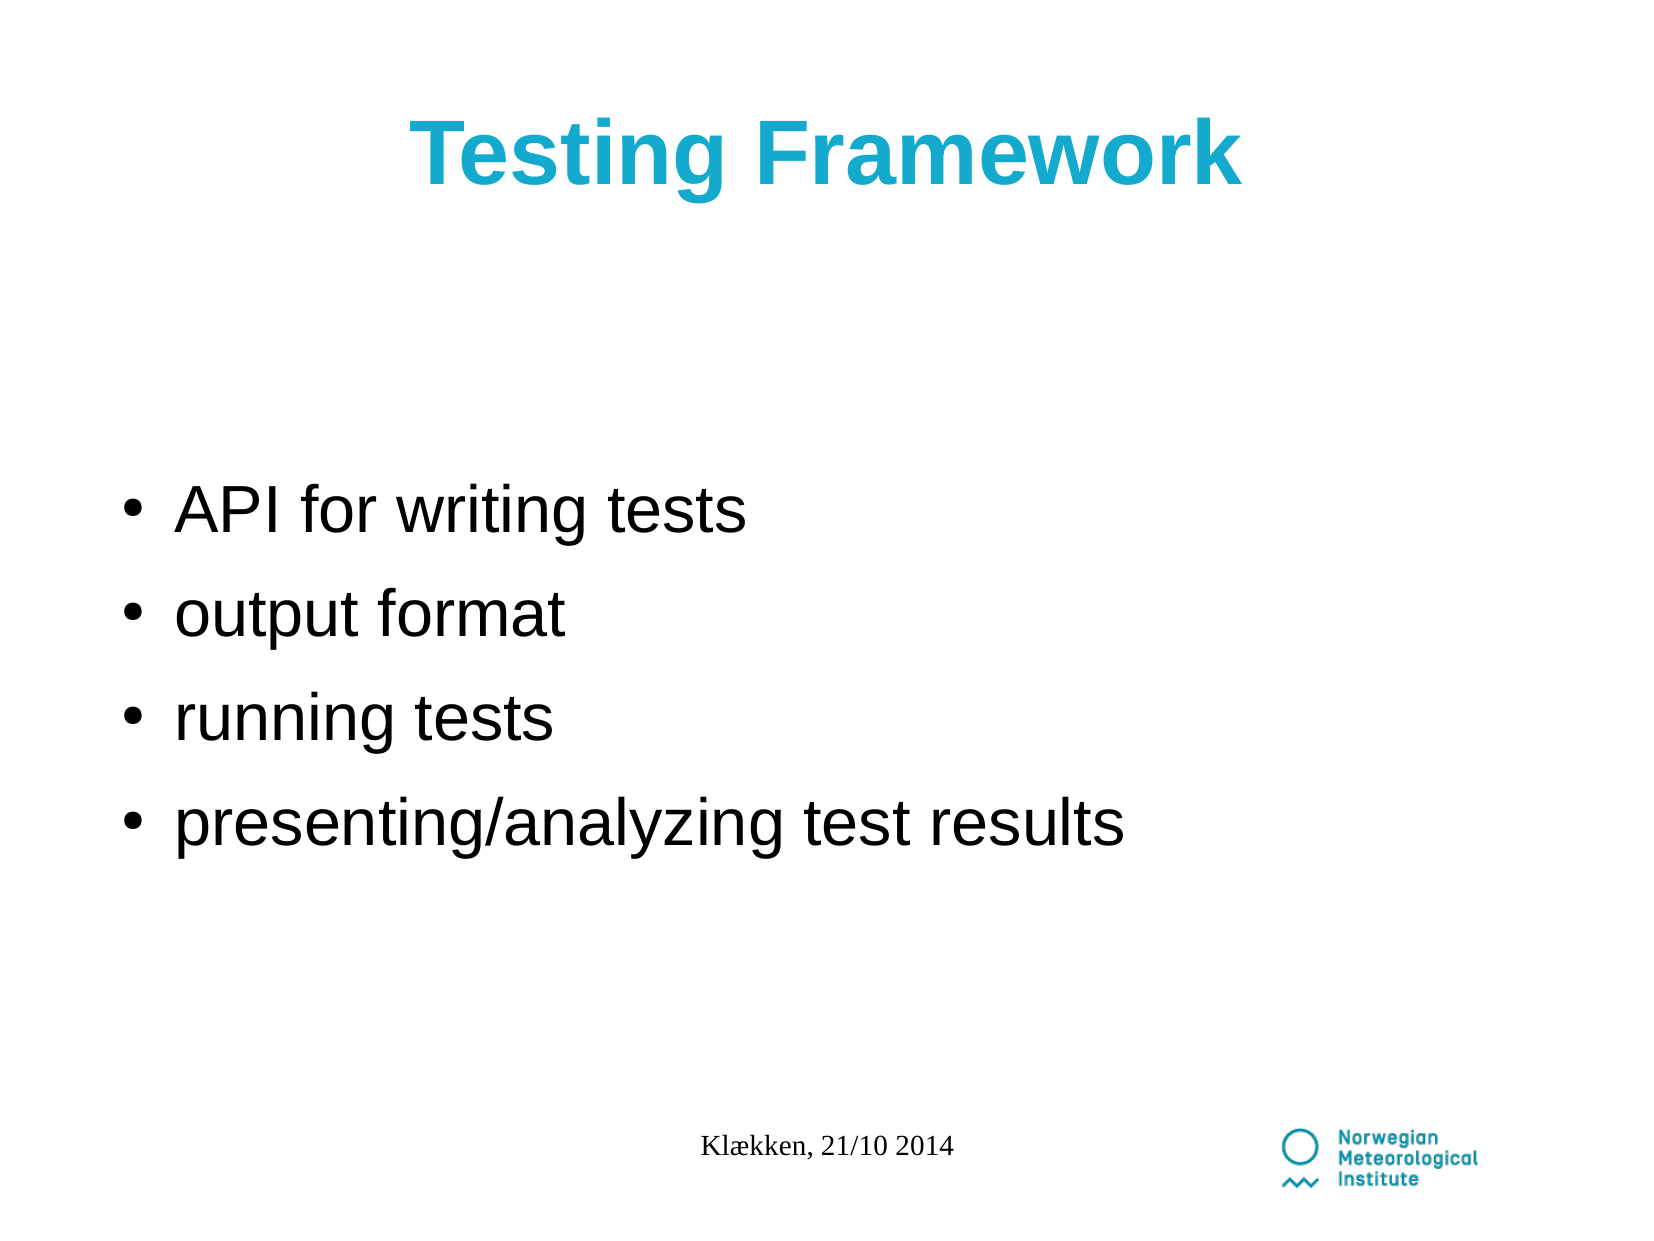

# Testing Framework
API for writing tests
output format
running tests
presenting/analyzing test results
Klækken, 21/10 2014